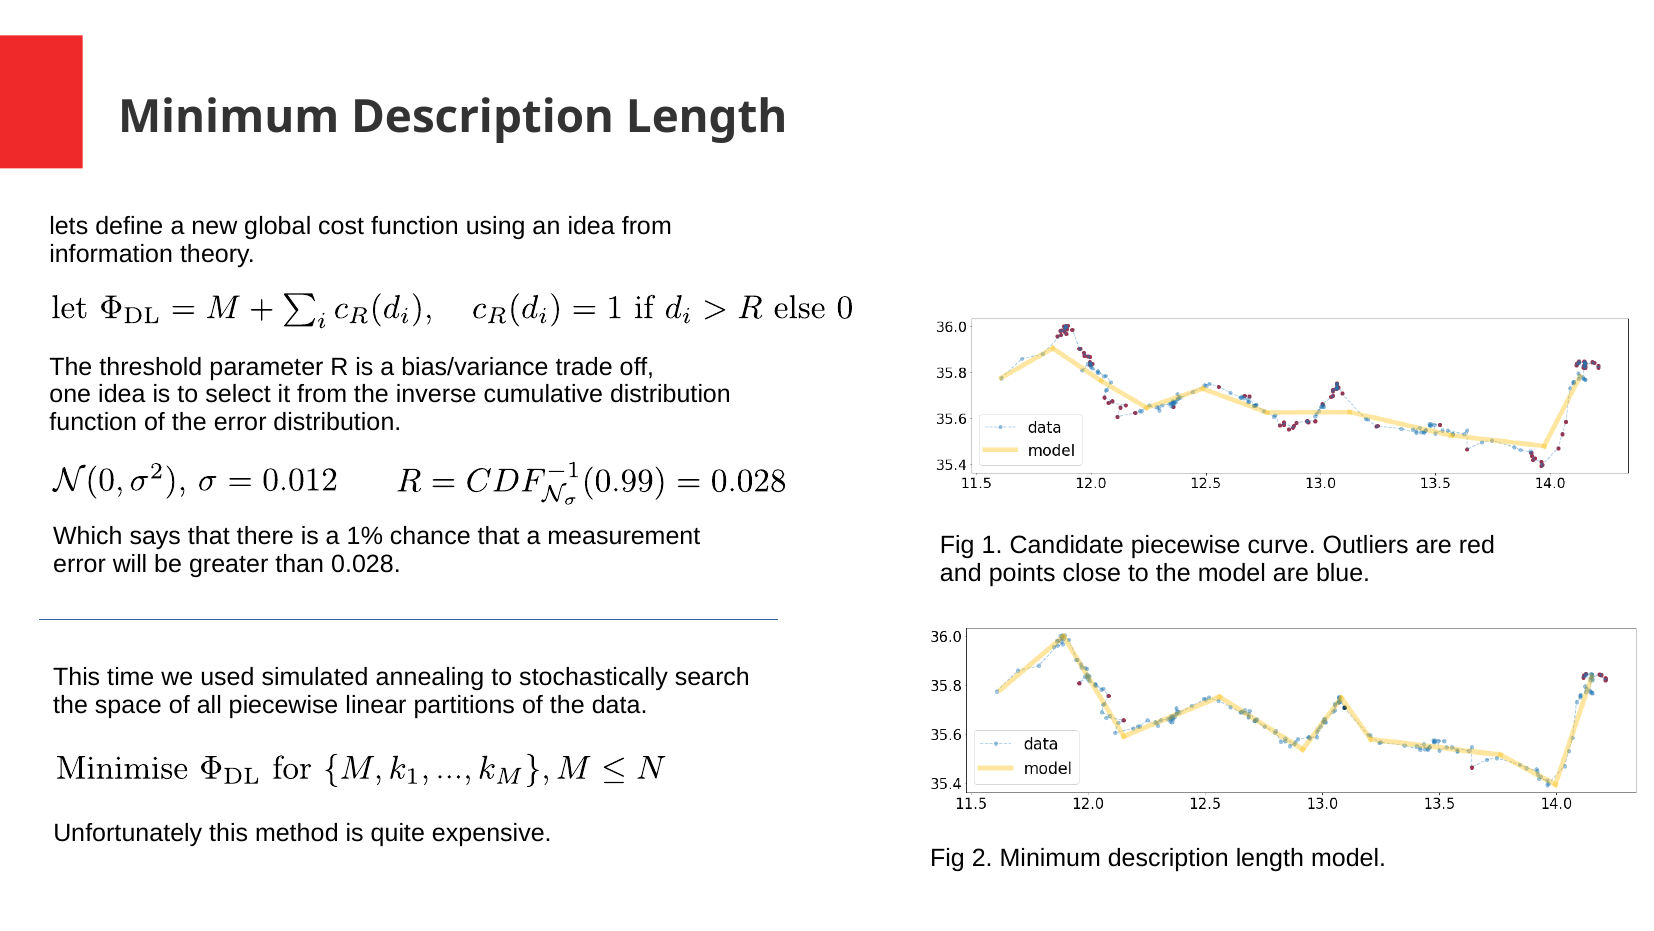

# Minimum Description Length
lets define a new global cost function using an idea from information theory.
The threshold parameter R is a bias/variance trade off,
one idea is to select it from the inverse cumulative distribution function of the error distribution.
Which says that there is a 1% chance that a measurement error will be greater than 0.028.
Fig 1. Candidate piecewise curve. Outliers are red and points close to the model are blue.
This time we used simulated annealing to stochastically search the space of all piecewise linear partitions of the data.
Unfortunately this method is quite expensive.
Fig 2. Minimum description length model.